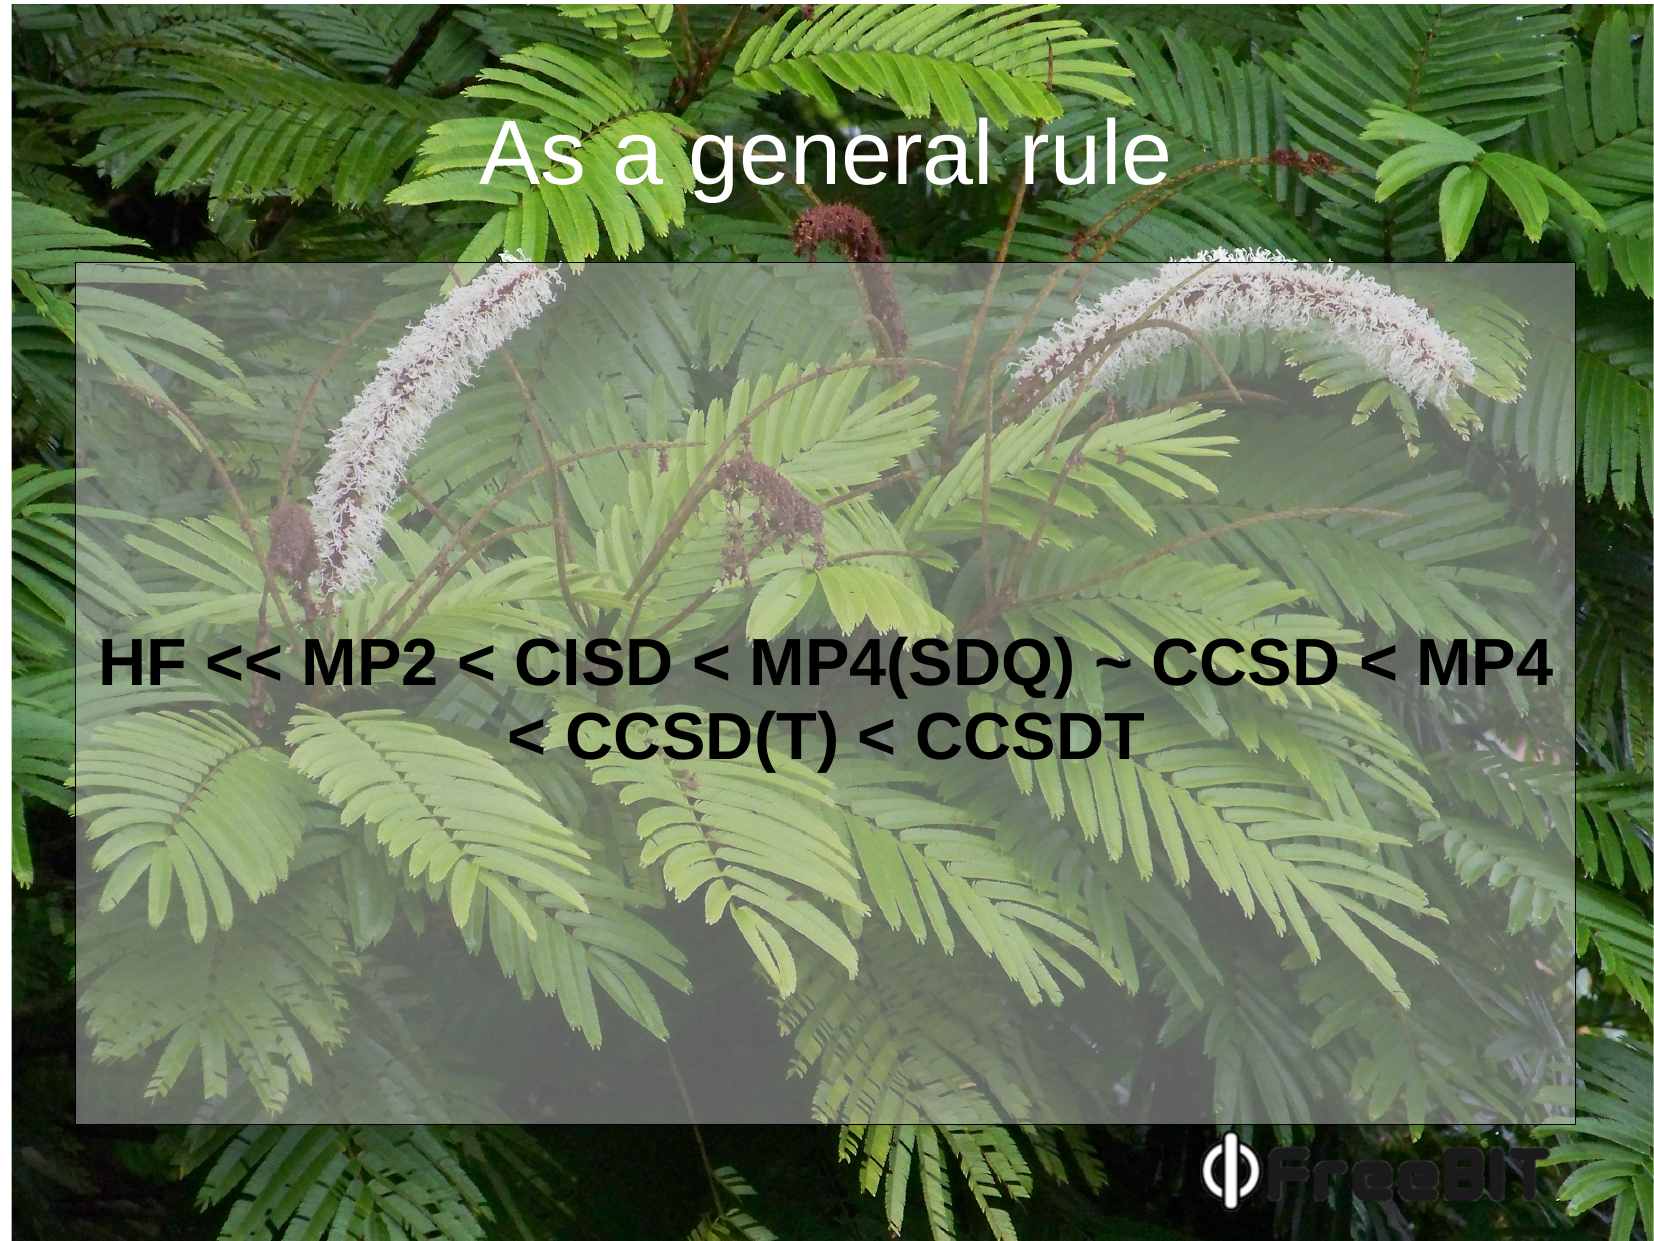

# As a general rule
HF << MP2 < CISD < MP4(SDQ) ~ CCSD < MP4 < CCSD(T) < CCSDT